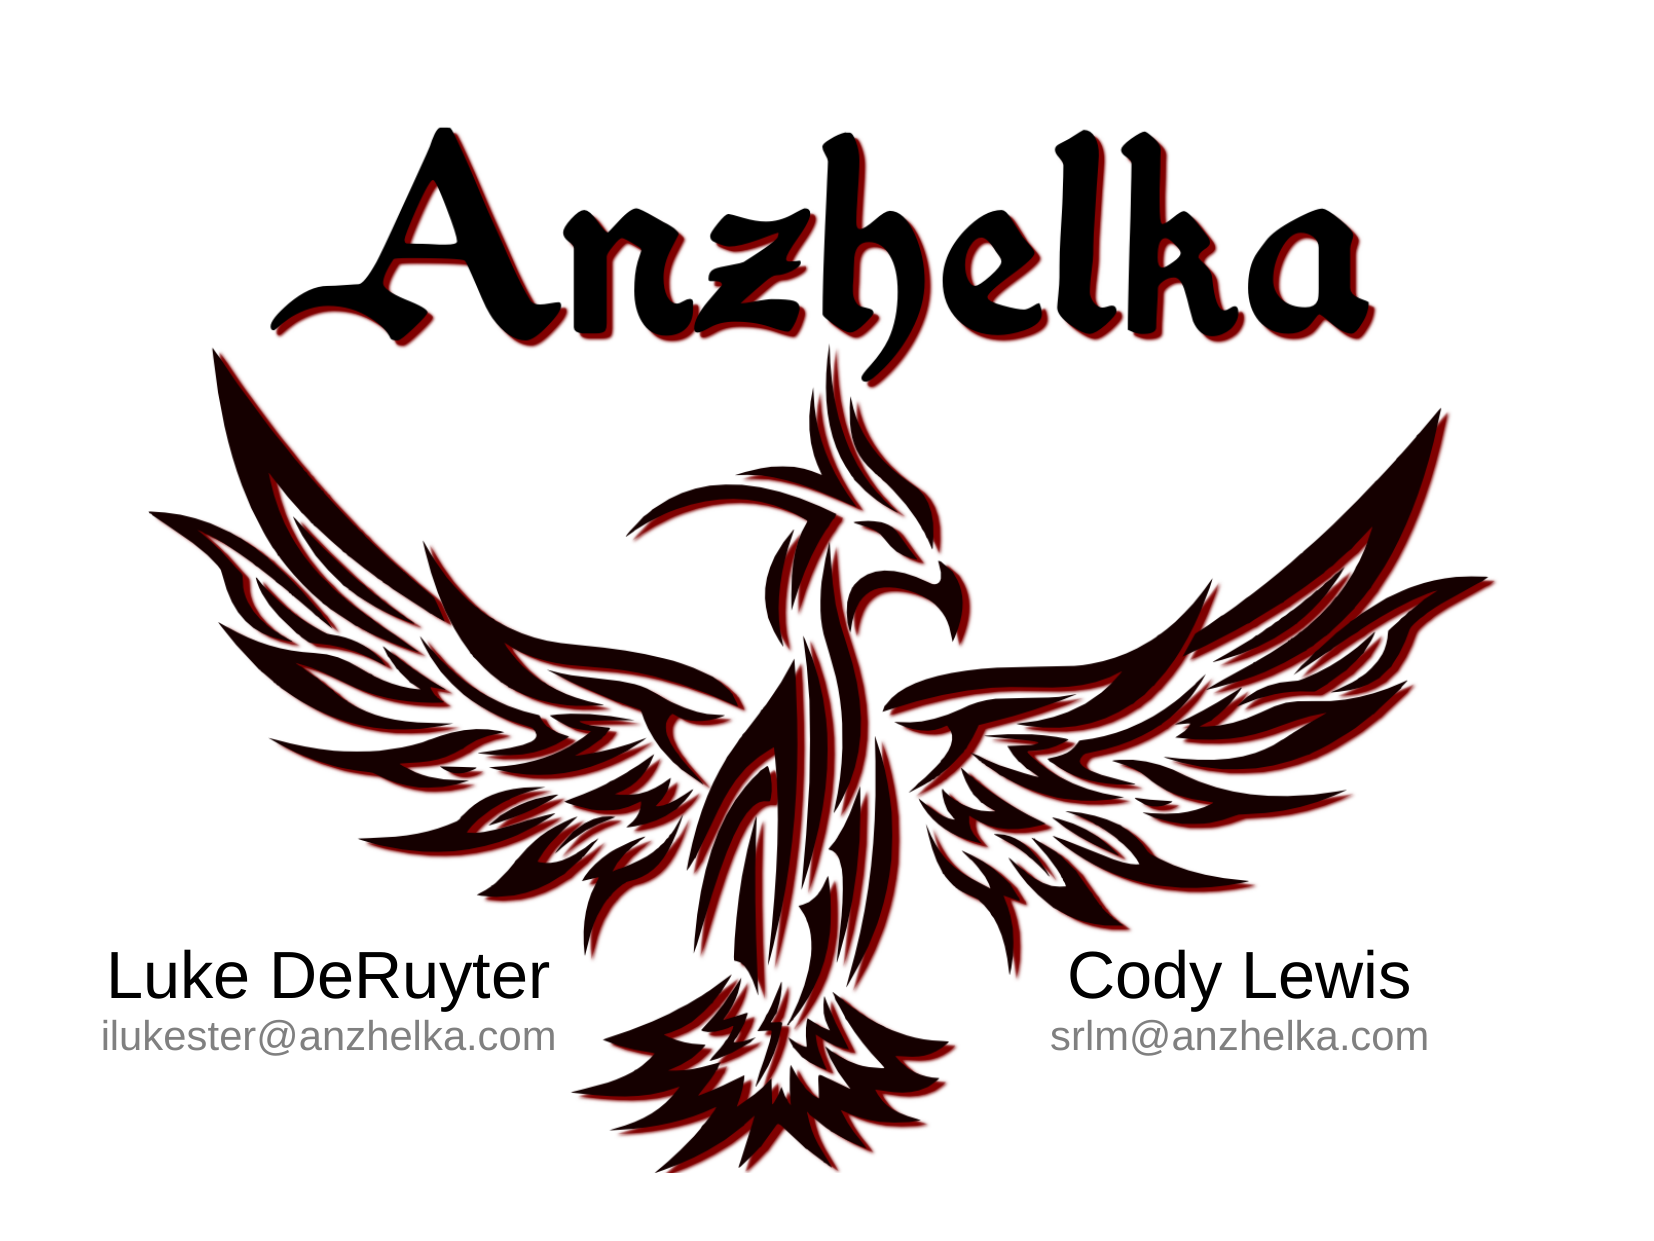

Luke DeRuyter ilukester@anzhelka.com
Cody Lewis srlm@anzhelka.com
1